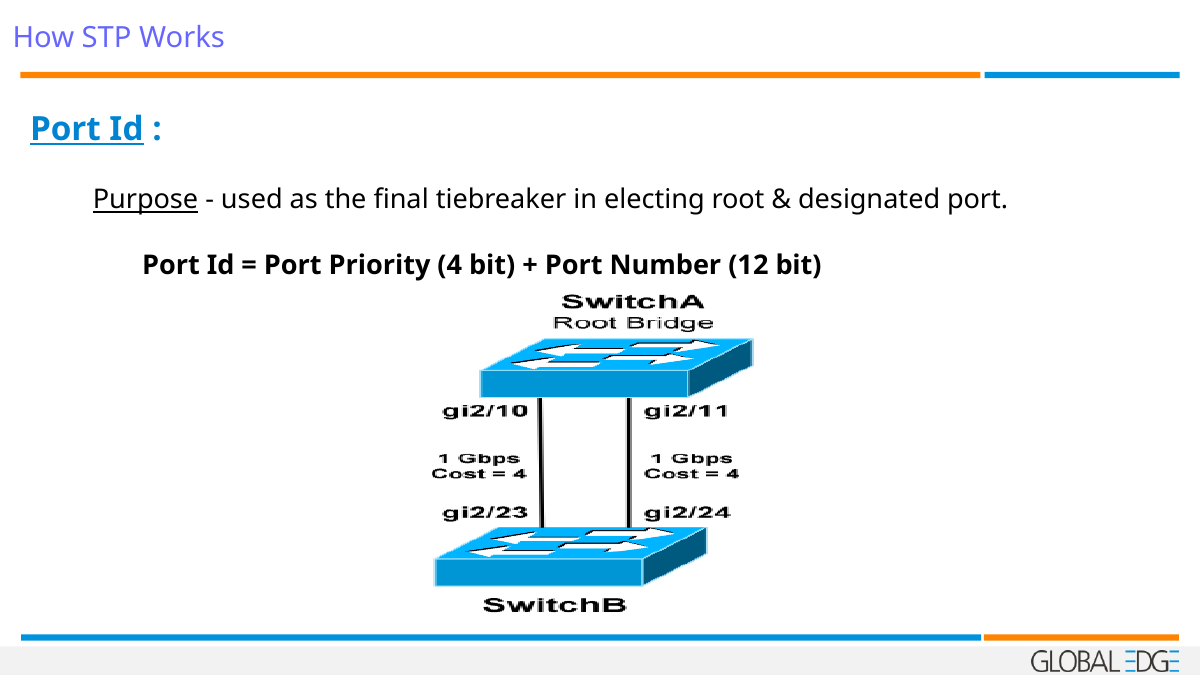

# How STP Works
Port Id :
 Purpose - used as the final tiebreaker in electing root & designated port.
 Port Id = Port Priority (4 bit) + Port Number (12 bit)